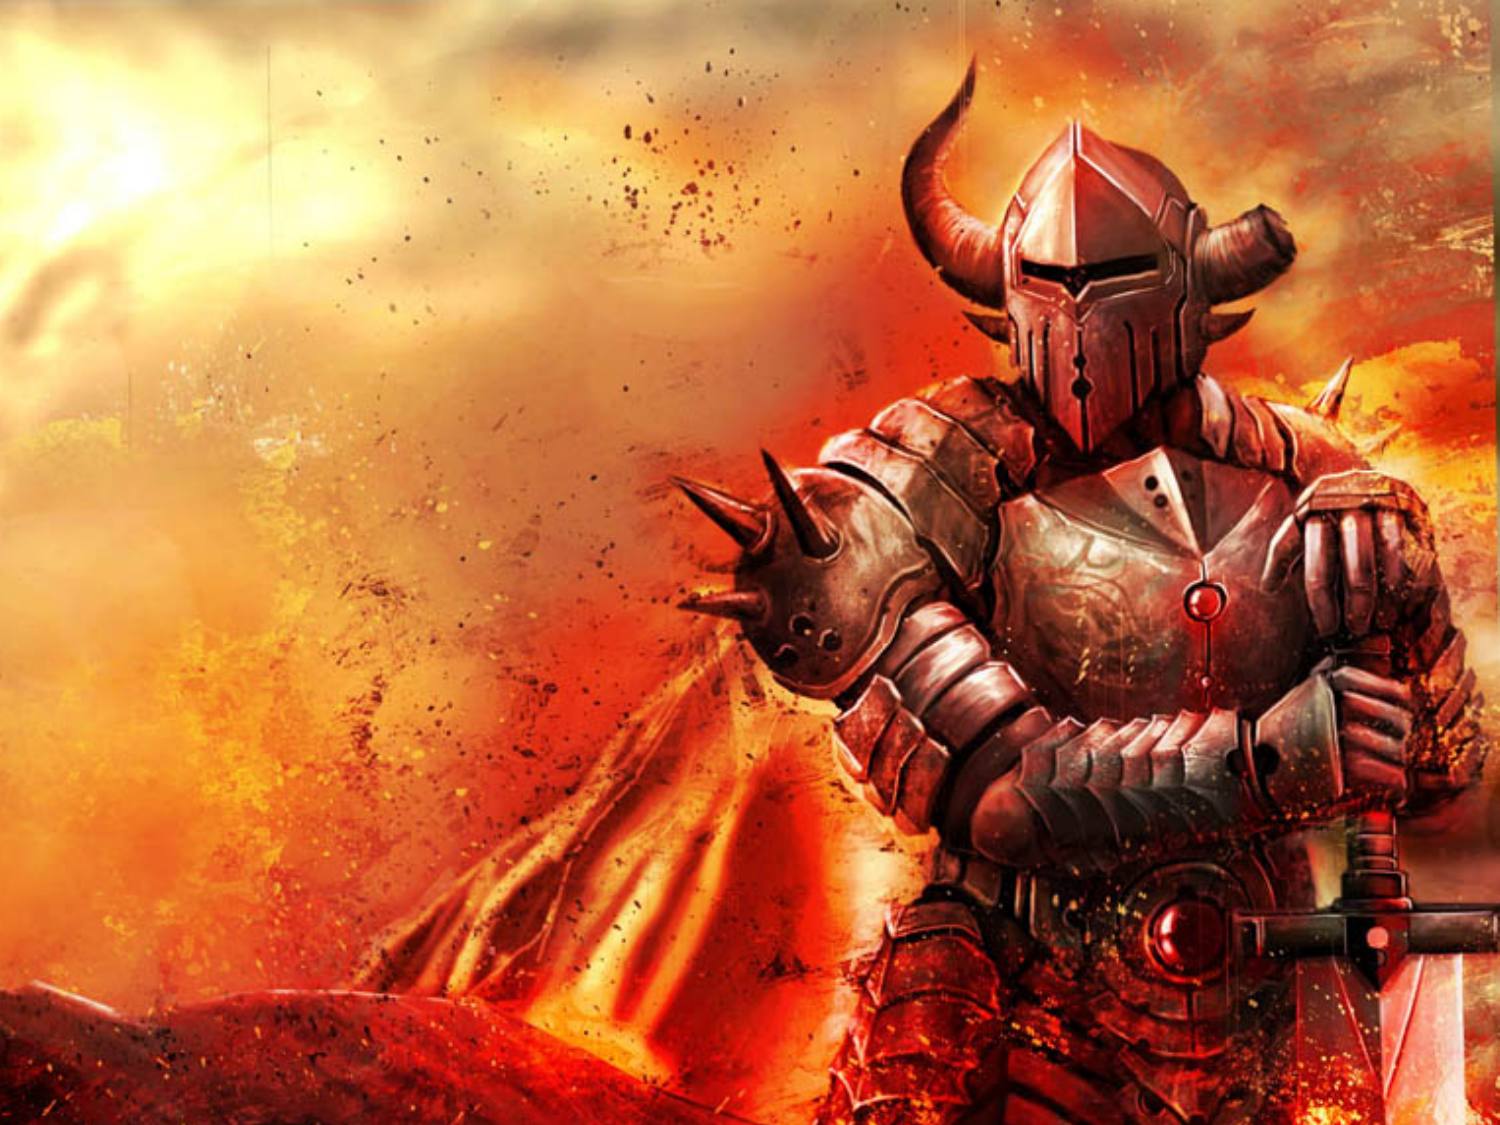

Wintersemester 2016/17
Einführung in die Modellierung
Heute
Rekapitulation: Modelldiagnose
Kalibrierung und Validierung
The Last Codefight